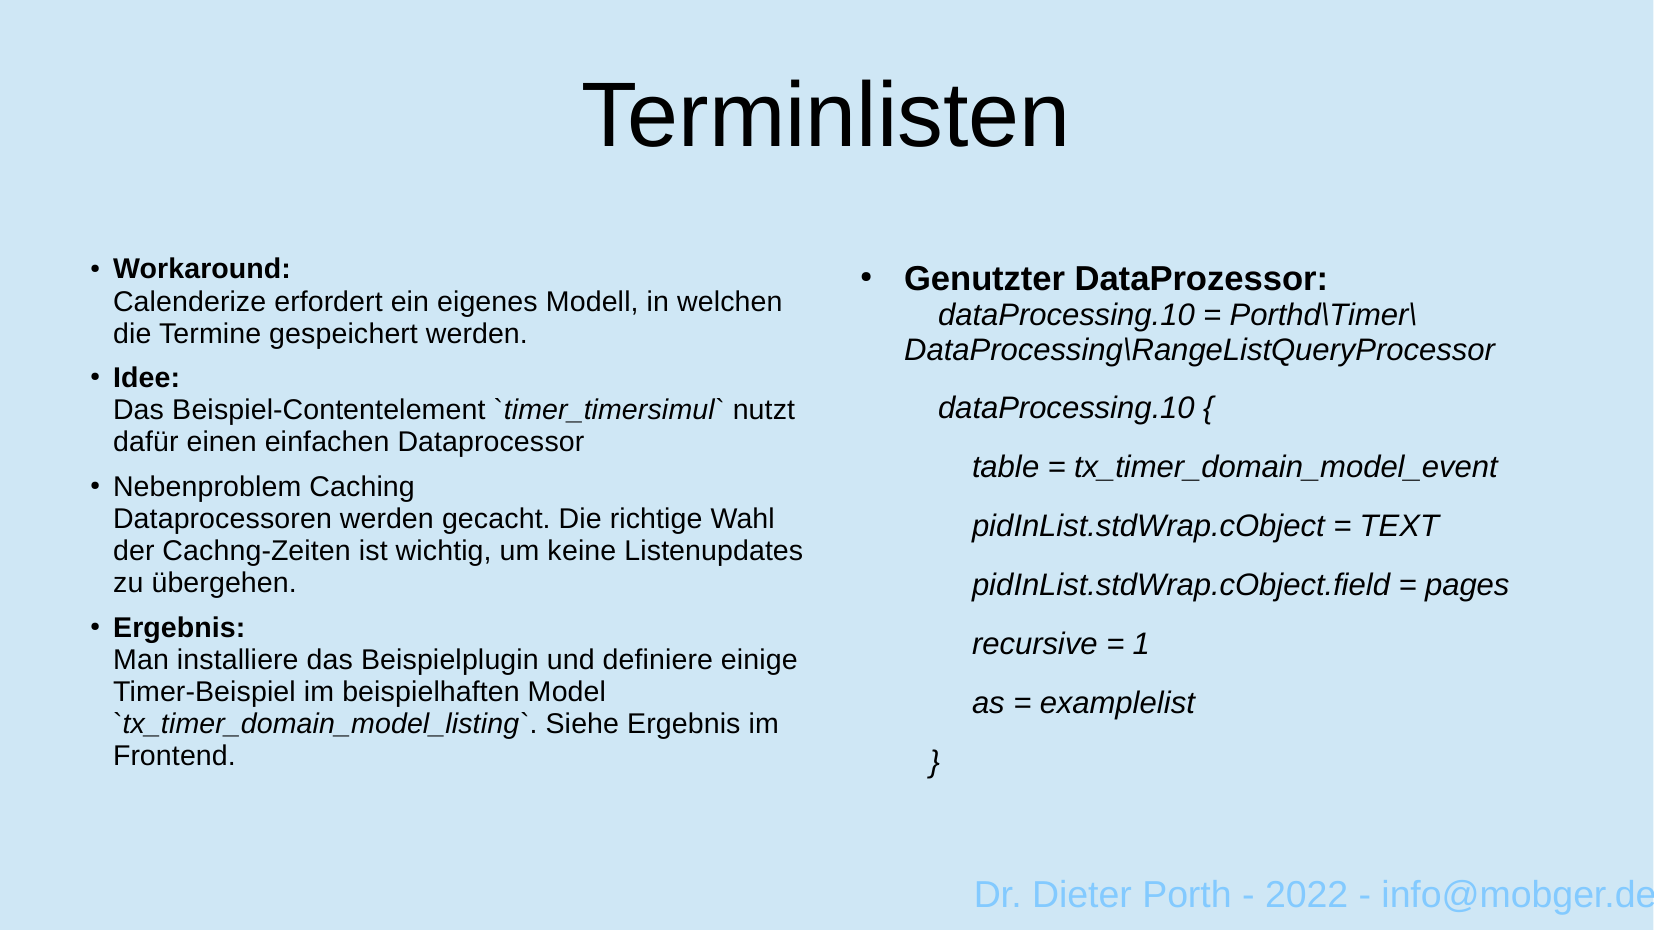

Terminlisten
Workaround:
Calenderize erfordert ein eigenes Modell, in welchen die Termine gespeichert werden.
Idee:
Das Beispiel-Contentelement `timer_timersimul` nutzt dafür einen einfachen Dataprocessor
Nebenproblem Caching
Dataprocessoren werden gecacht. Die richtige Wahl der Cachng-Zeiten ist wichtig, um keine Listenupdates zu übergehen.
Ergebnis:
Man installiere das Beispielplugin und definiere einige Timer-Beispiel im beispielhaften Model `tx_timer_domain_model_listing`. Siehe Ergebnis im Frontend.
# Genutzter DataProzessor: dataProcessing.10 = Porthd\Timer\DataProcessing\RangeListQueryProcessor
 dataProcessing.10 {
 table = tx_timer_domain_model_event
 pidInList.stdWrap.cObject = TEXT
 pidInList.stdWrap.cObject.field = pages
 recursive = 1
 as = examplelist
 }
Dr. Dieter Porth - 2022 - info@mobger.de